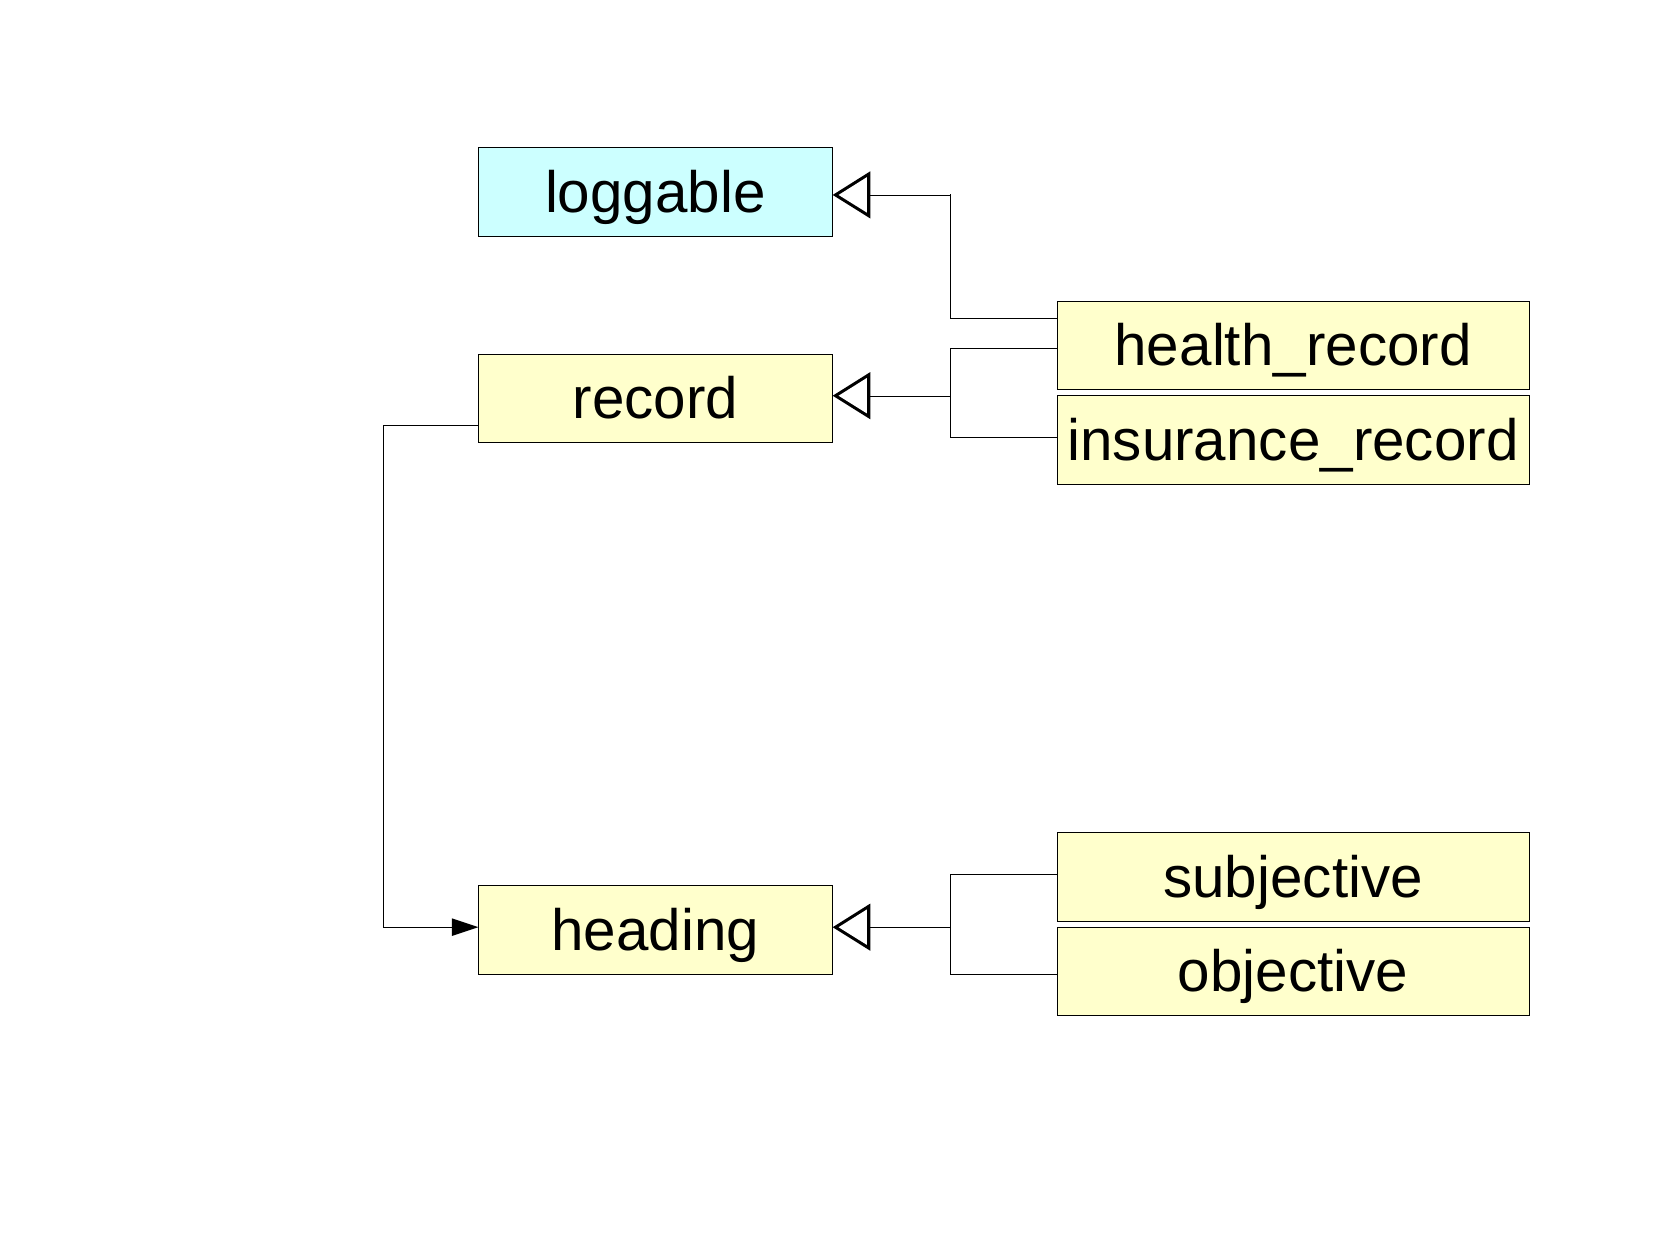

loggable
health_record
record
insurance_record
subjective
heading
objective